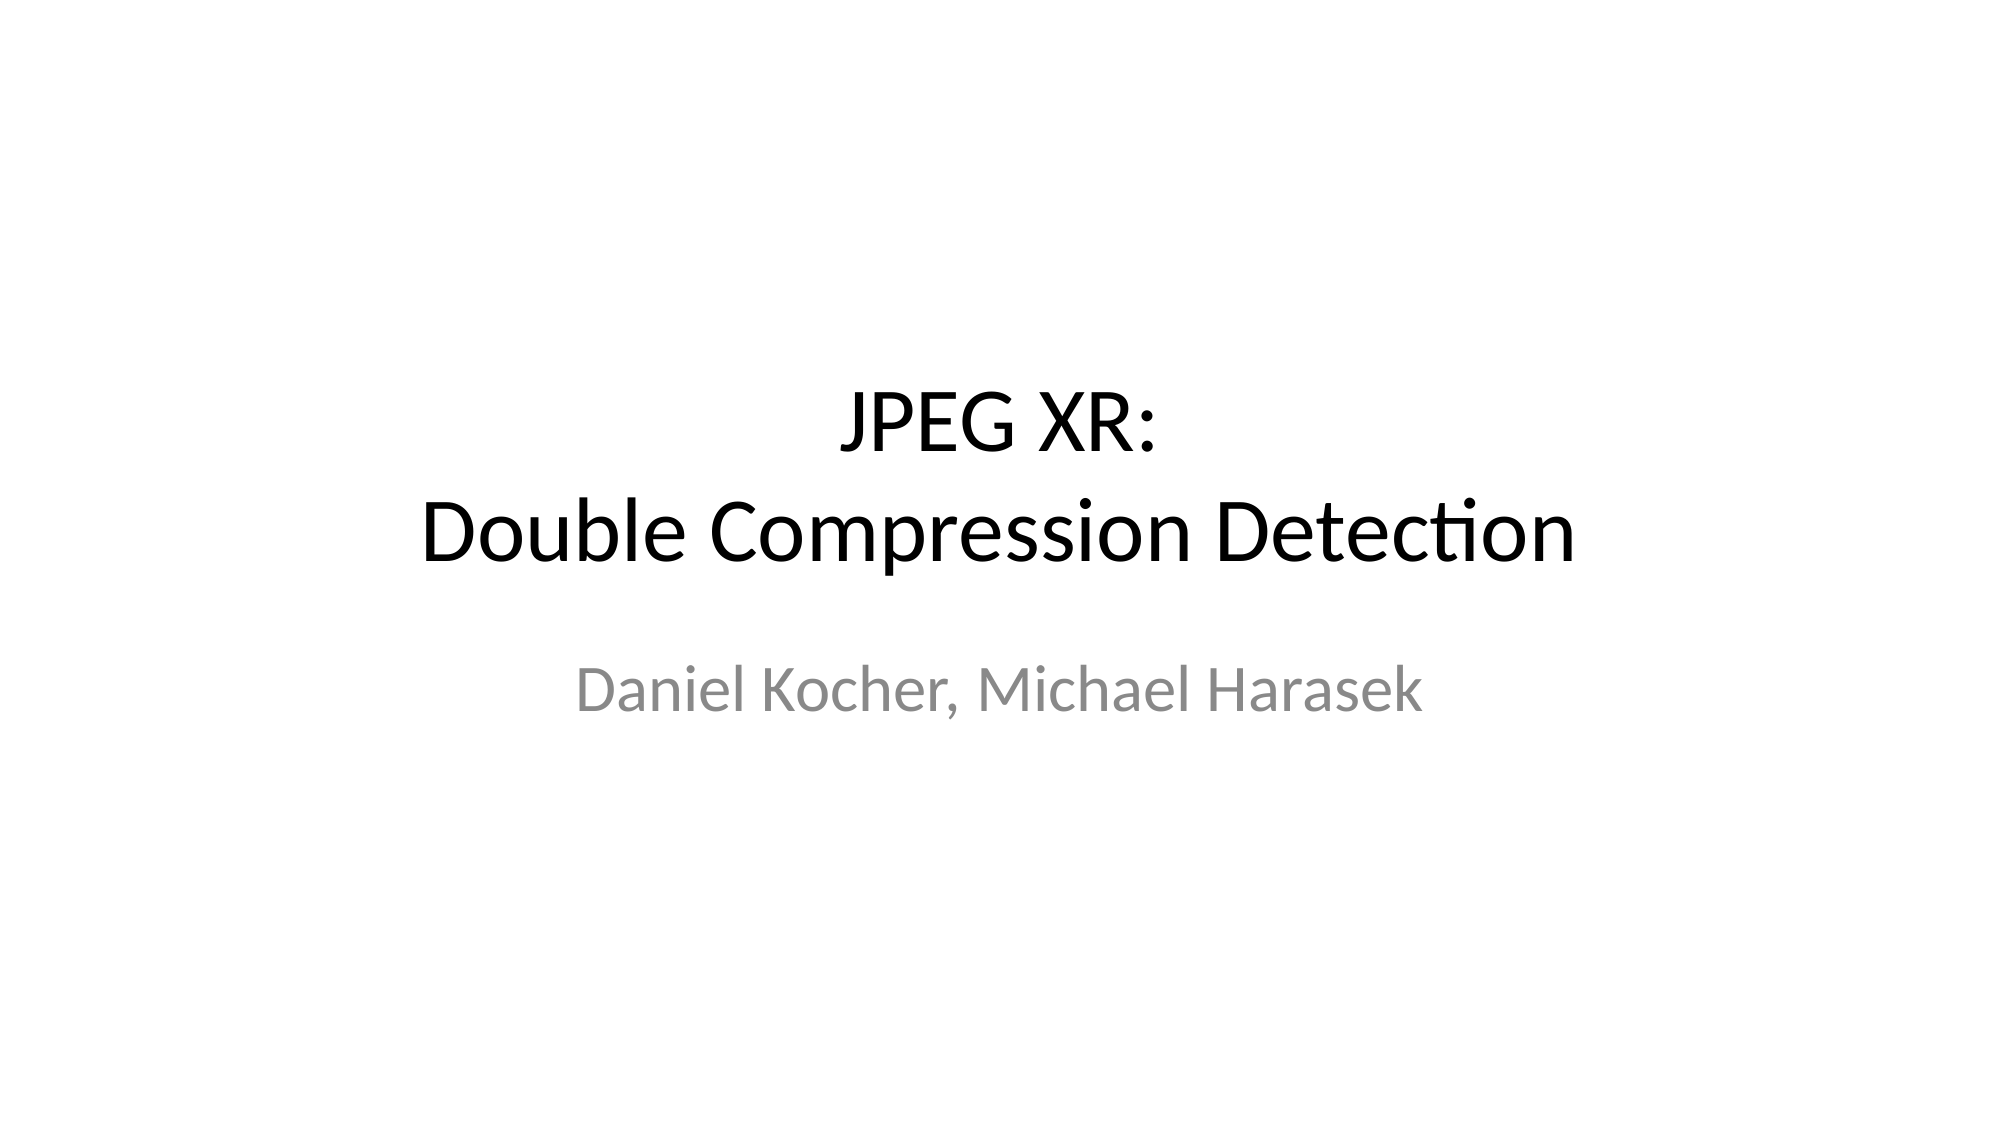

# JPEG XR: Double Compression Detection
Daniel Kocher, Michael Harasek